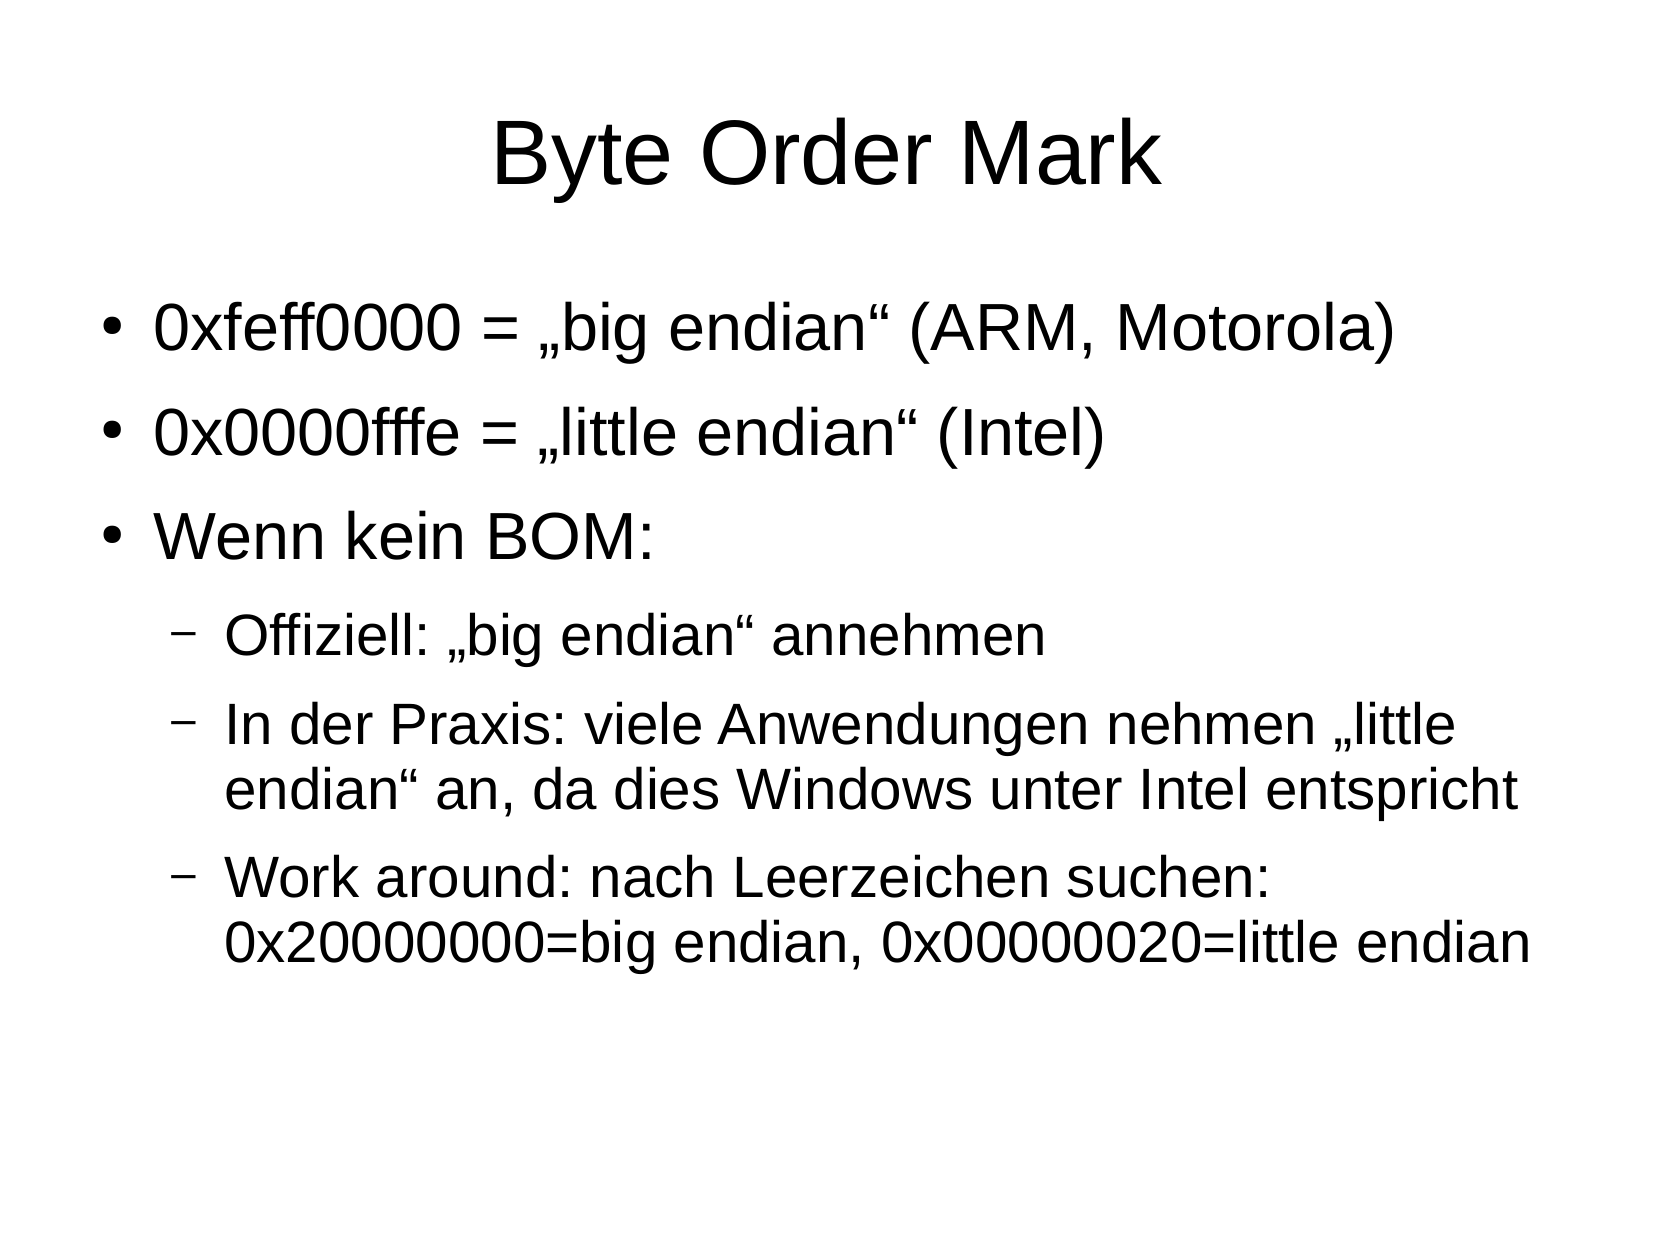

# Byte Order Mark
0xfeff0000 = „big endian“ (ARM, Motorola)
0x0000fffe = „little endian“ (Intel)
Wenn kein BOM:
Offiziell: „big endian“ annehmen
In der Praxis: viele Anwendungen nehmen „little endian“ an, da dies Windows unter Intel entspricht
Work around: nach Leerzeichen suchen: 0x20000000=big endian, 0x00000020=little endian